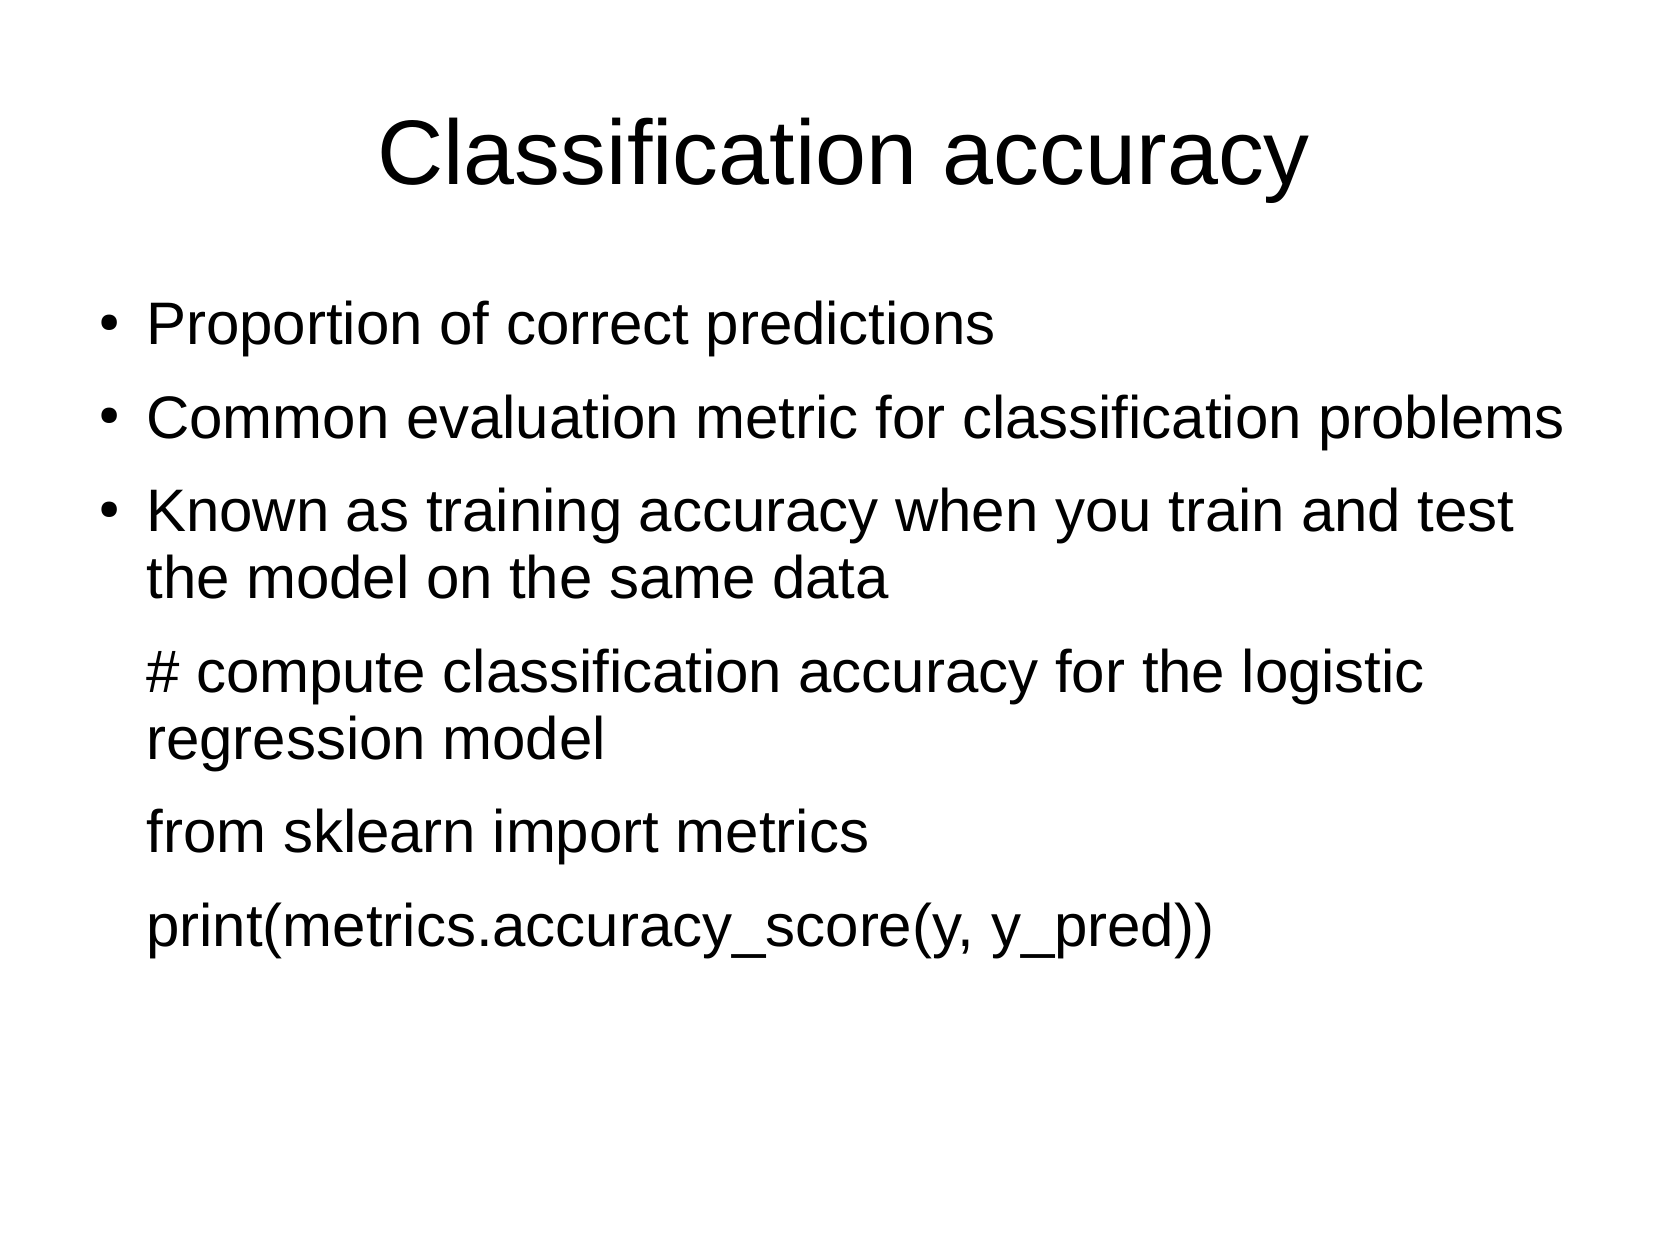

# Classification accuracy
Proportion of correct predictions
Common evaluation metric for classification problems
Known as training accuracy when you train and test the model on the same data
# compute classification accuracy for the logistic regression model
from sklearn import metrics
print(metrics.accuracy_score(y, y_pred))